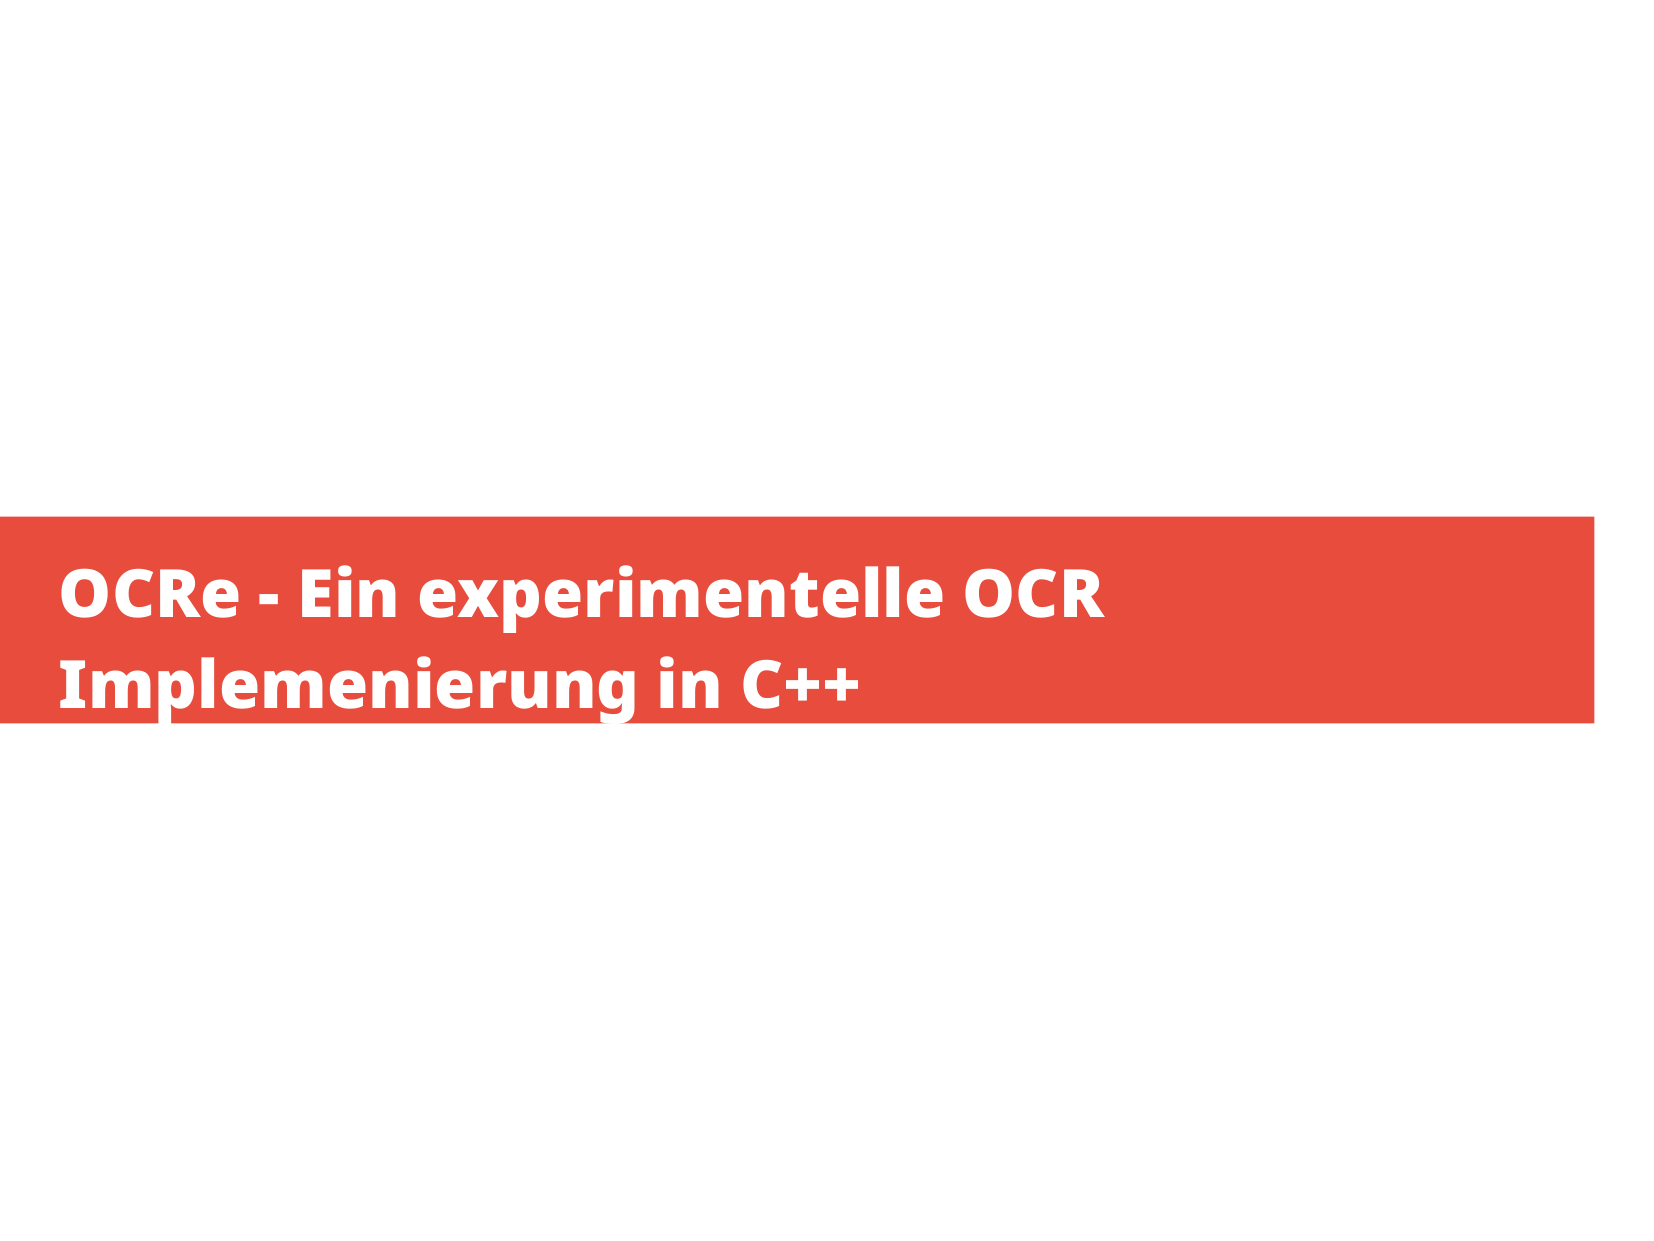

# OCRe - Ein experimentelle OCR Implemenierung in C++